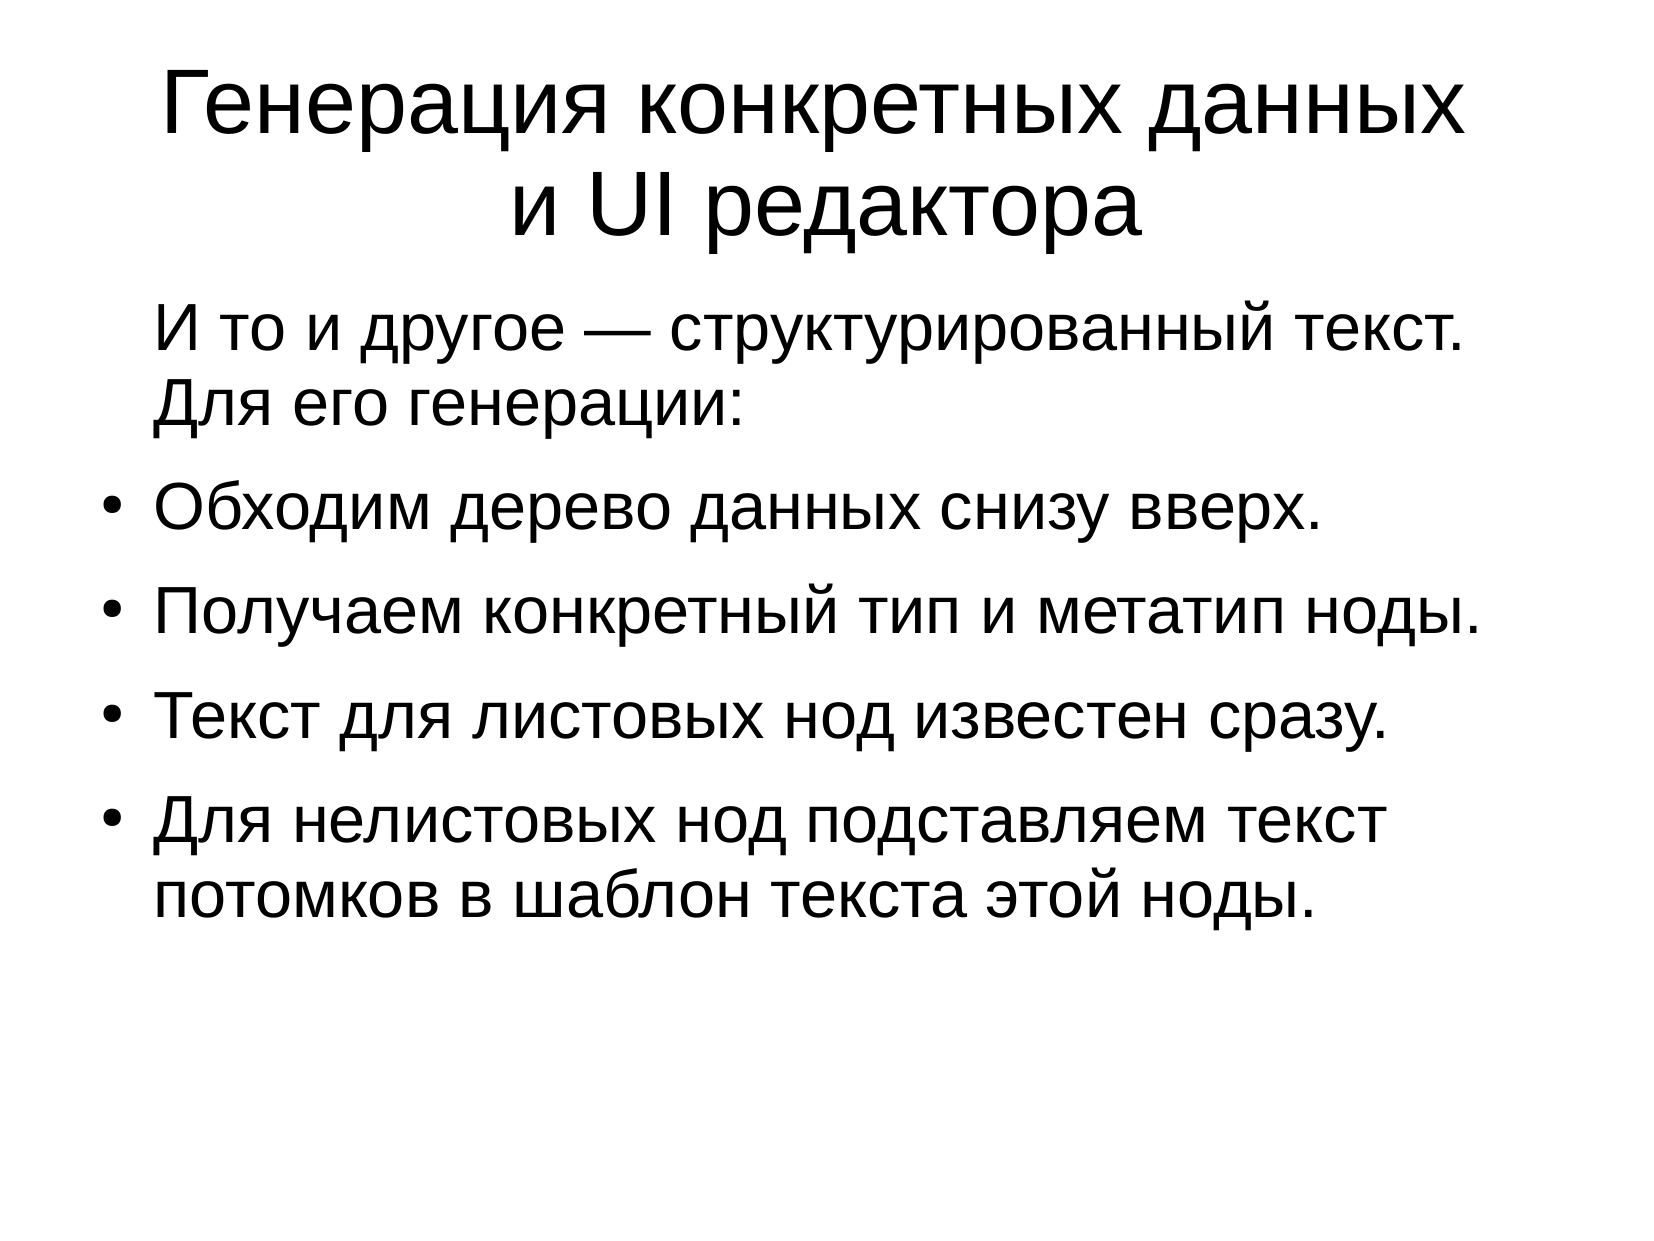

# Генерация конкретных данных и UI редактора
И то и другое — структурированный текст. Для его генерации:
Обходим дерево данных снизу вверх.
Получаем конкретный тип и метатип ноды.
Текст для листовых нод известен сразу.
Для нелистовых нод подставляем текст потомков в шаблон текста этой ноды.